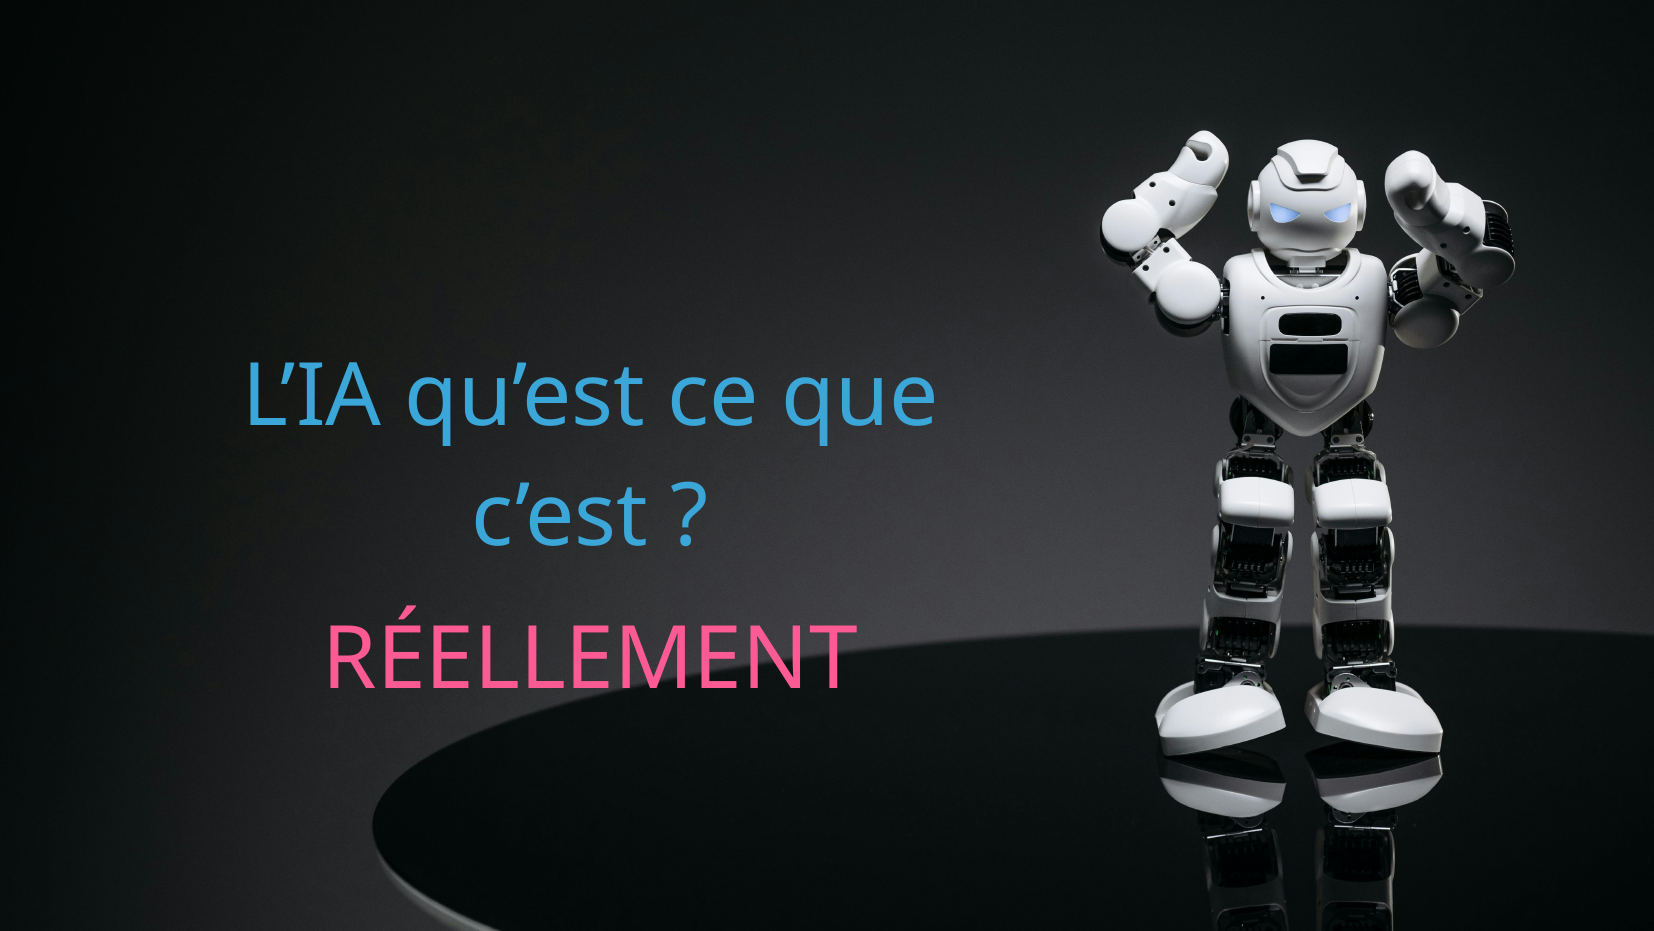

L’IA qu’est ce que c’est ?
RÉELLEMENT